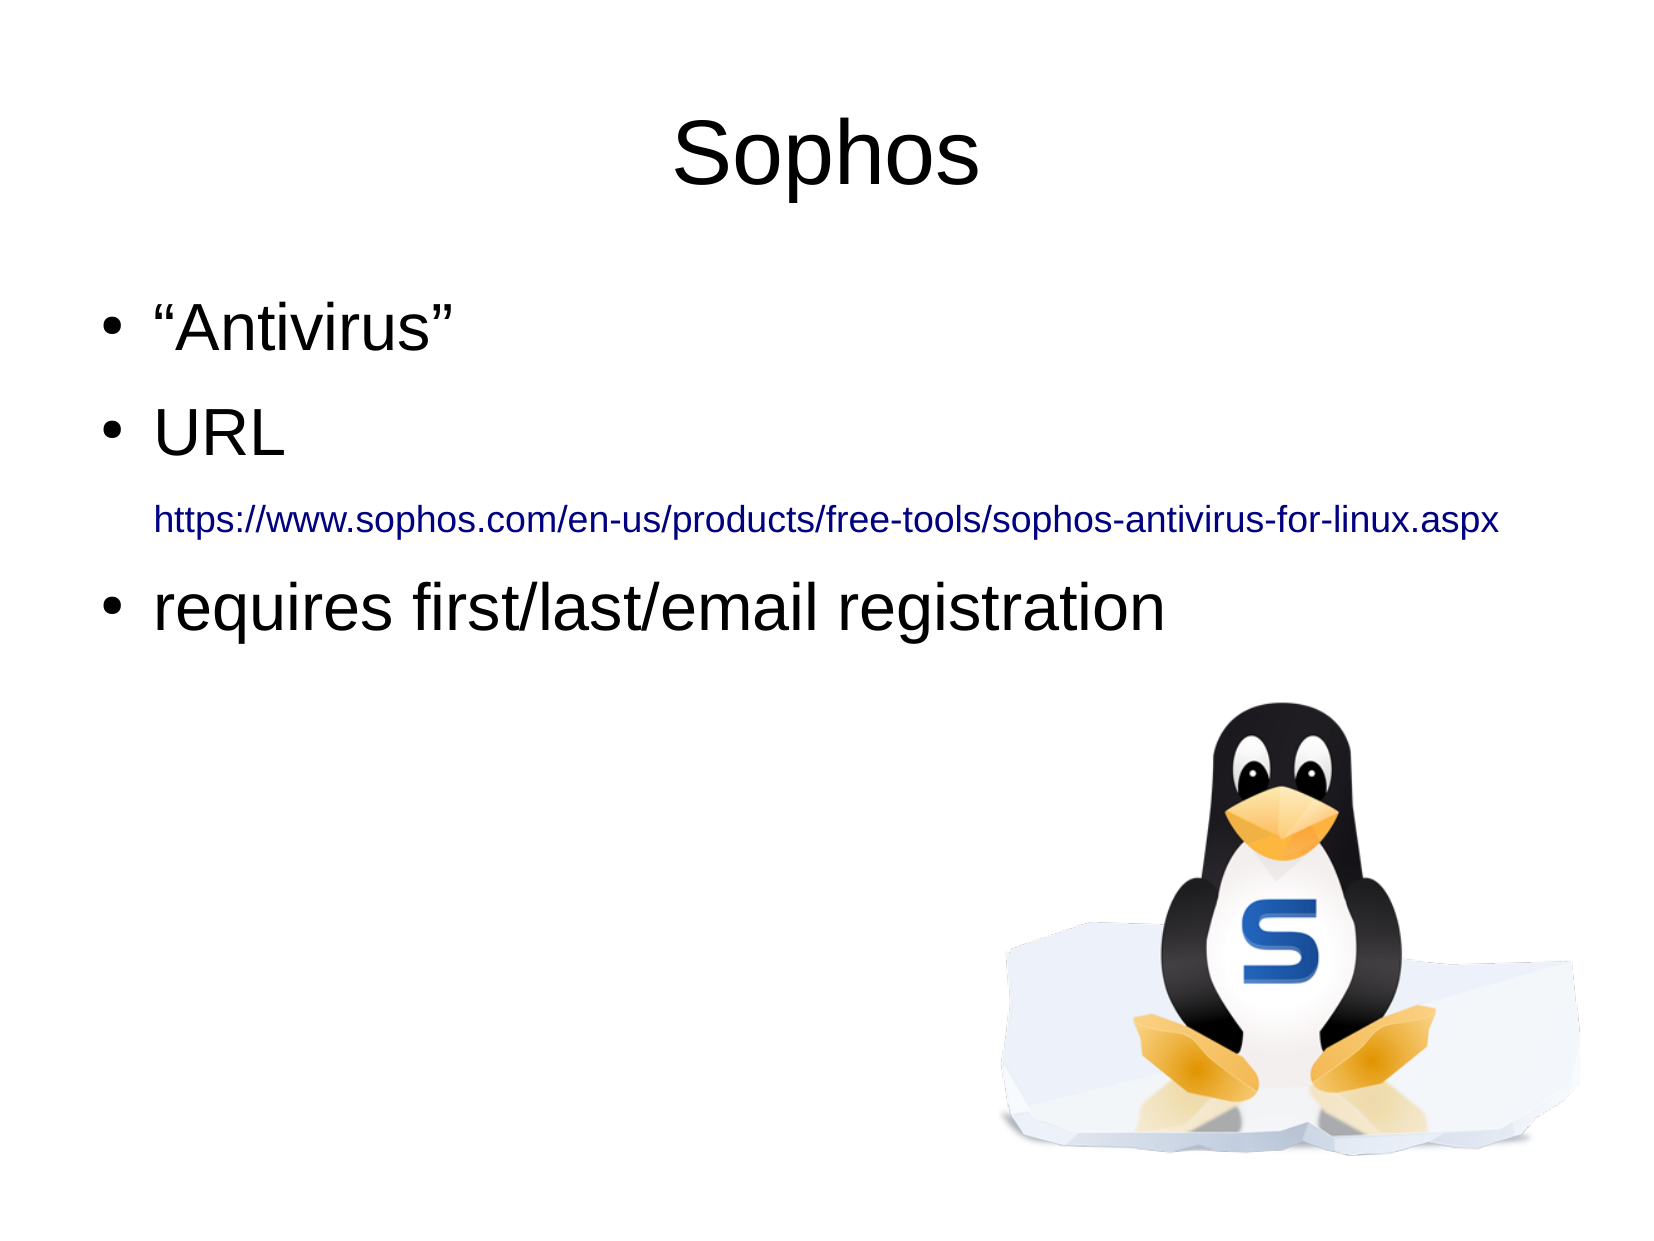

# Sophos
“Antivirus”
URL
https://www.sophos.com/en-us/products/free-tools/sophos-antivirus-for-linux.aspx
requires first/last/email registration